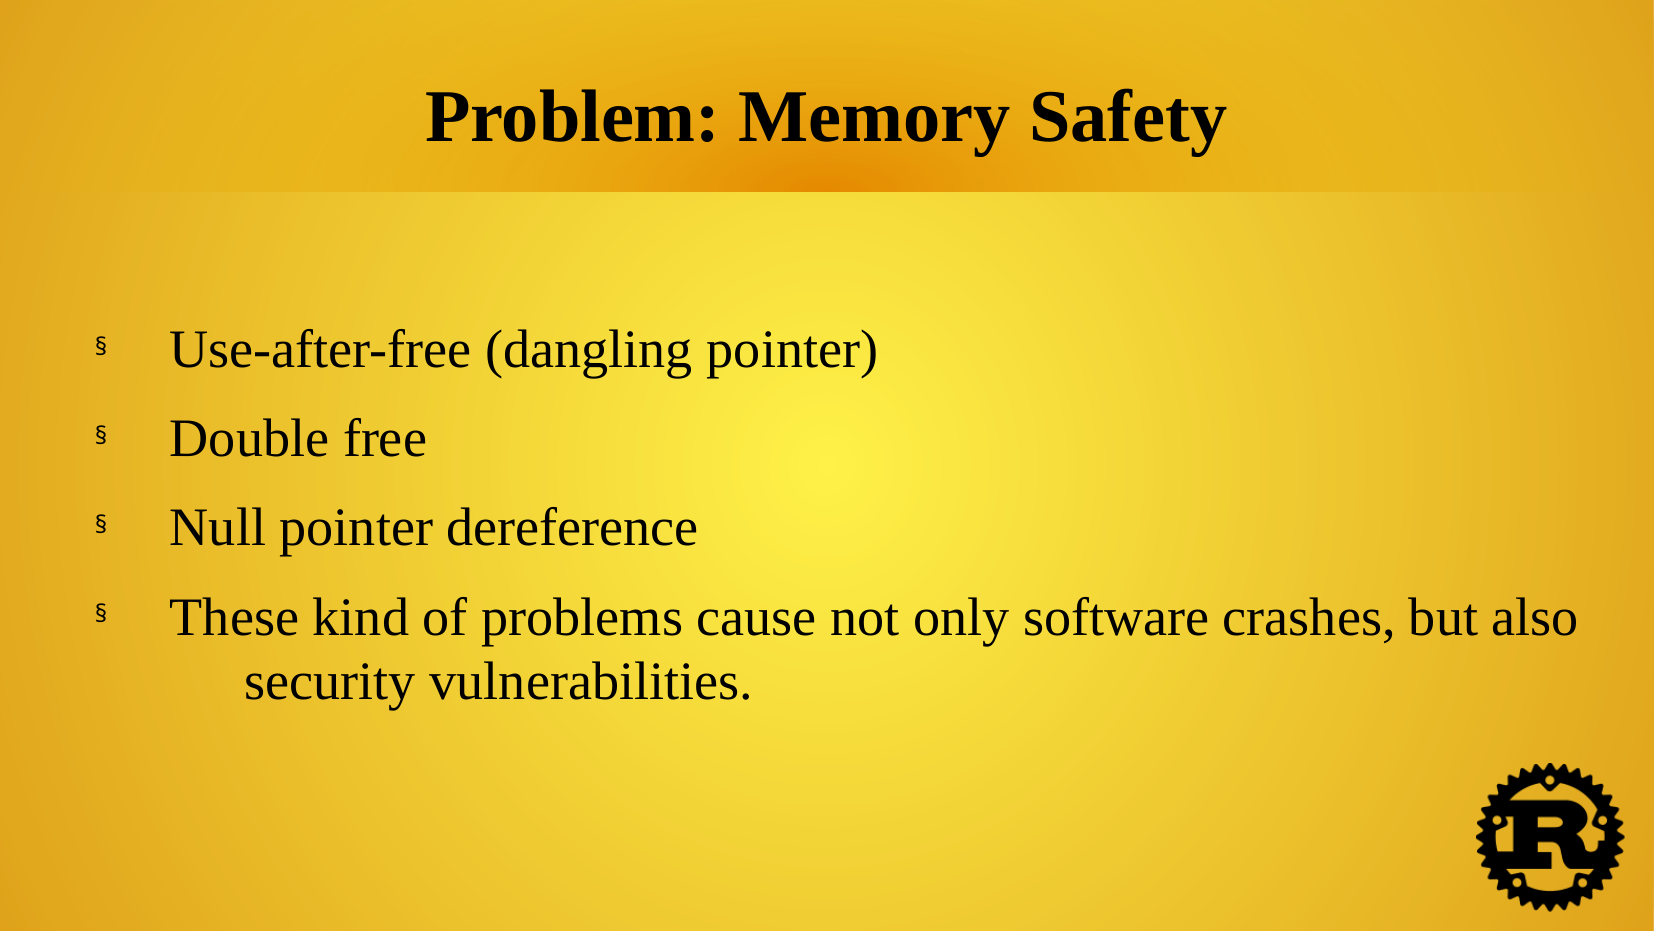

# Problem: Memory Safety
Use-after-free (dangling pointer)
Double free
Null pointer dereference
These kind of problems cause not only software crashes, but also security vulnerabilities.